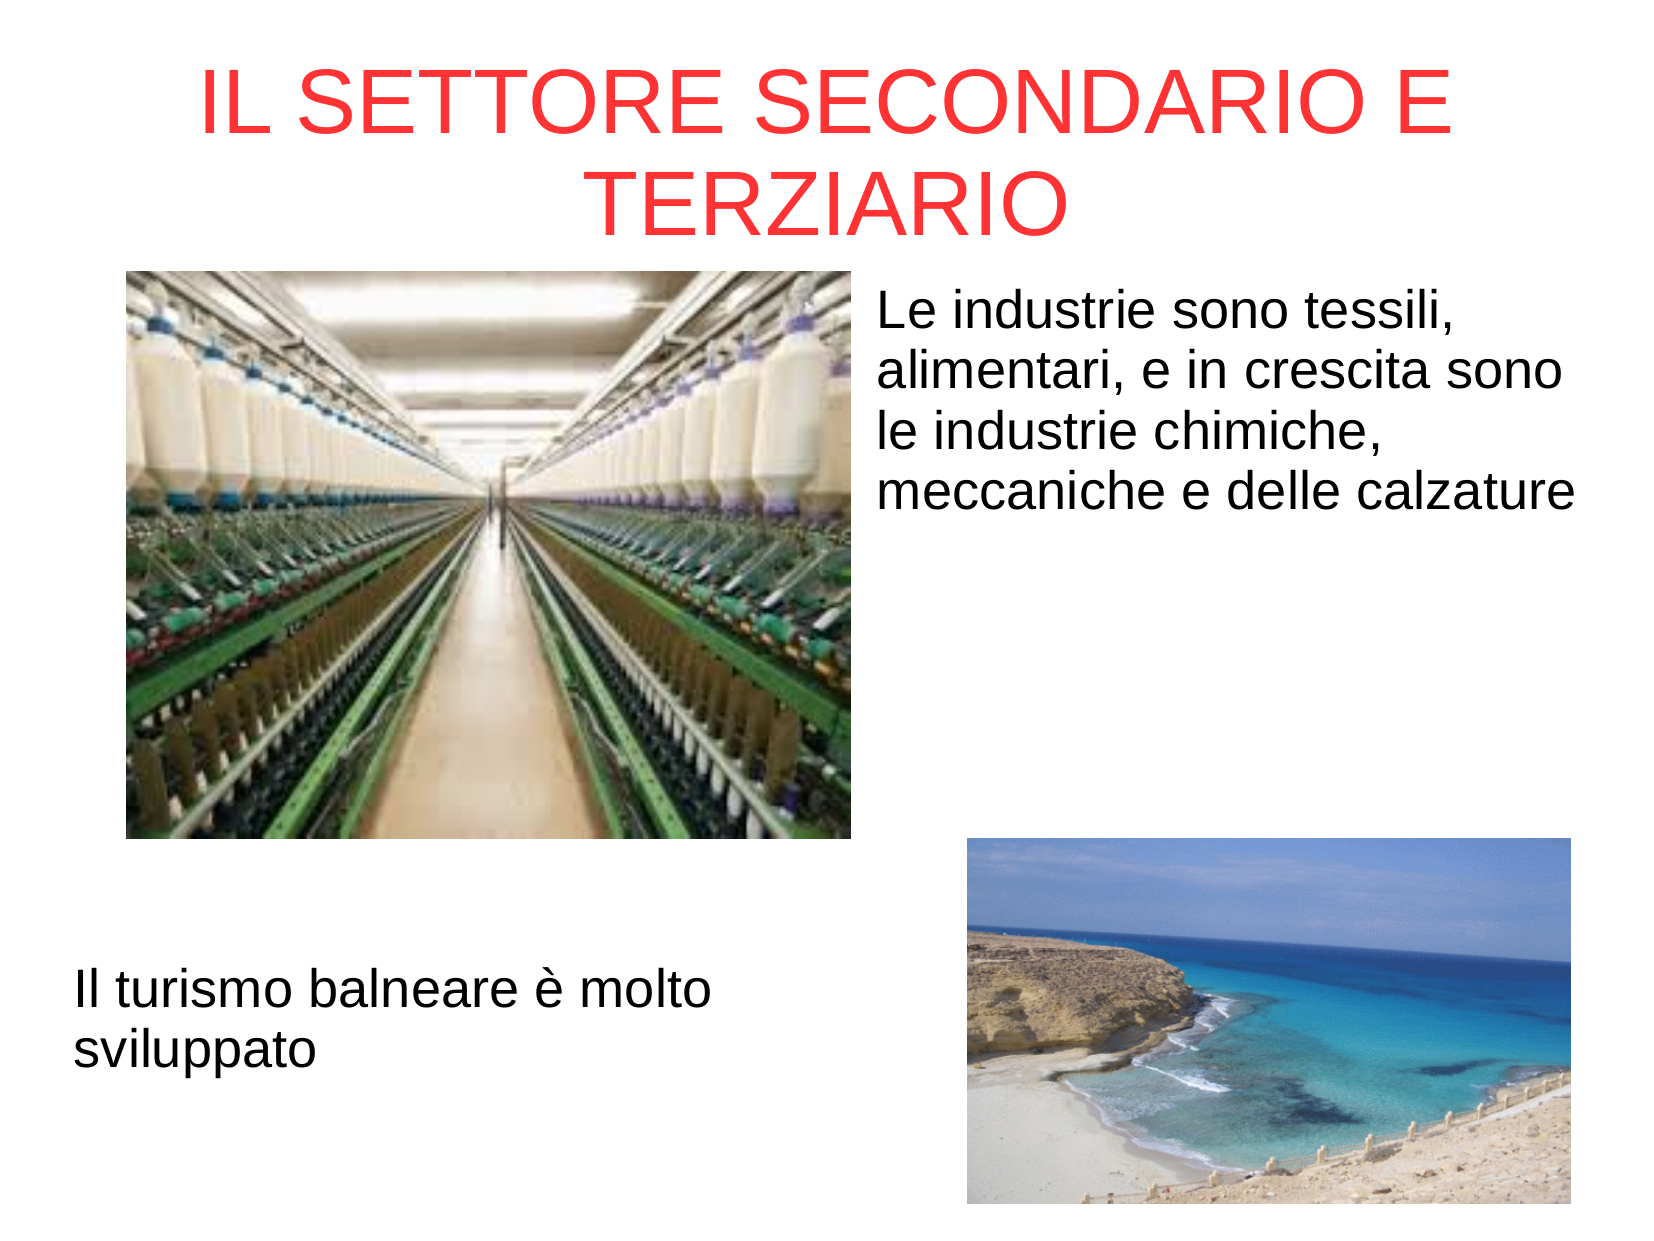

# IL SETTORE SECONDARIO E TERZIARIO
Le industrie sono tessili, alimentari, e in crescita sono le industrie chimiche, meccaniche e delle calzature
Il turismo balneare è molto sviluppato